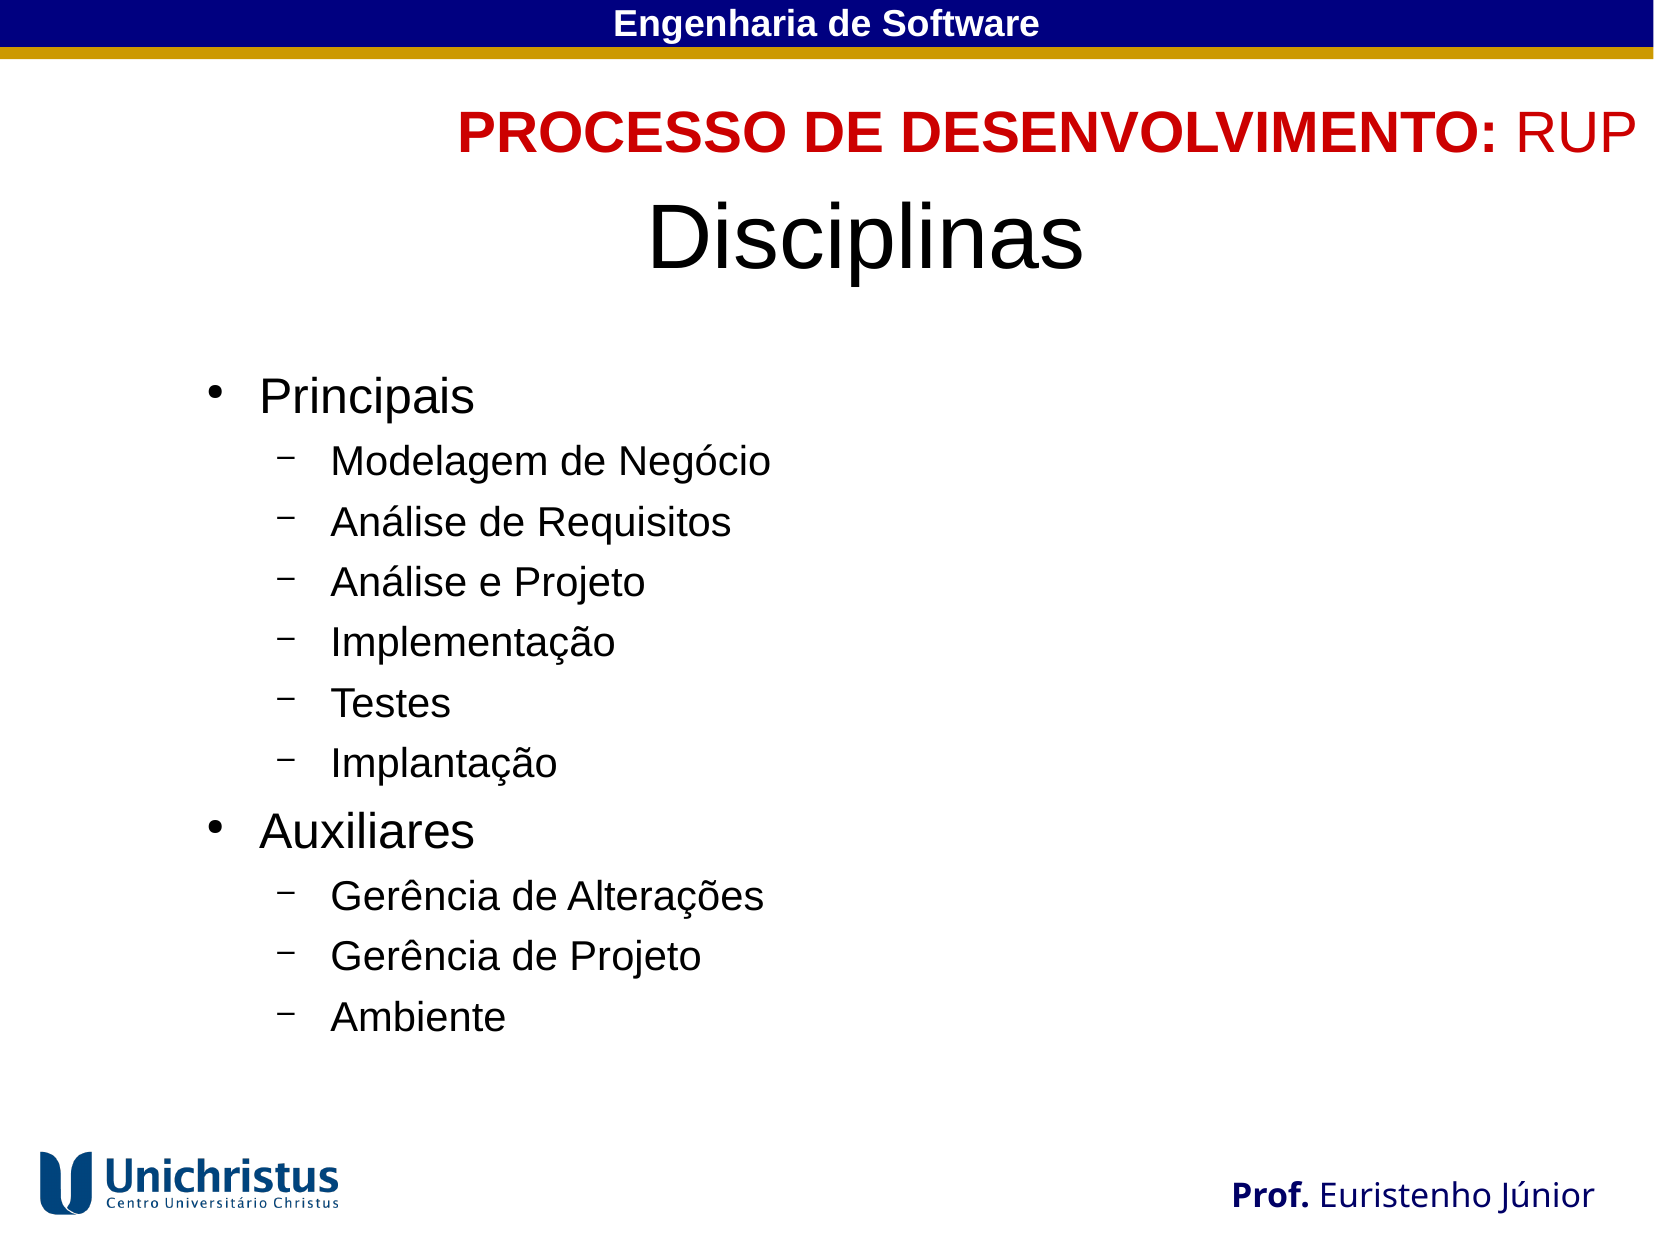

Engenharia de Software
PROCESSO DE DESENVOLVIMENTO: RUP
# Disciplinas
Principais
Modelagem de Negócio
Análise de Requisitos
Análise e Projeto
Implementação
Testes
Implantação
Auxiliares
Gerência de Alterações
Gerência de Projeto
Ambiente
Prof. Euristenho Júnior